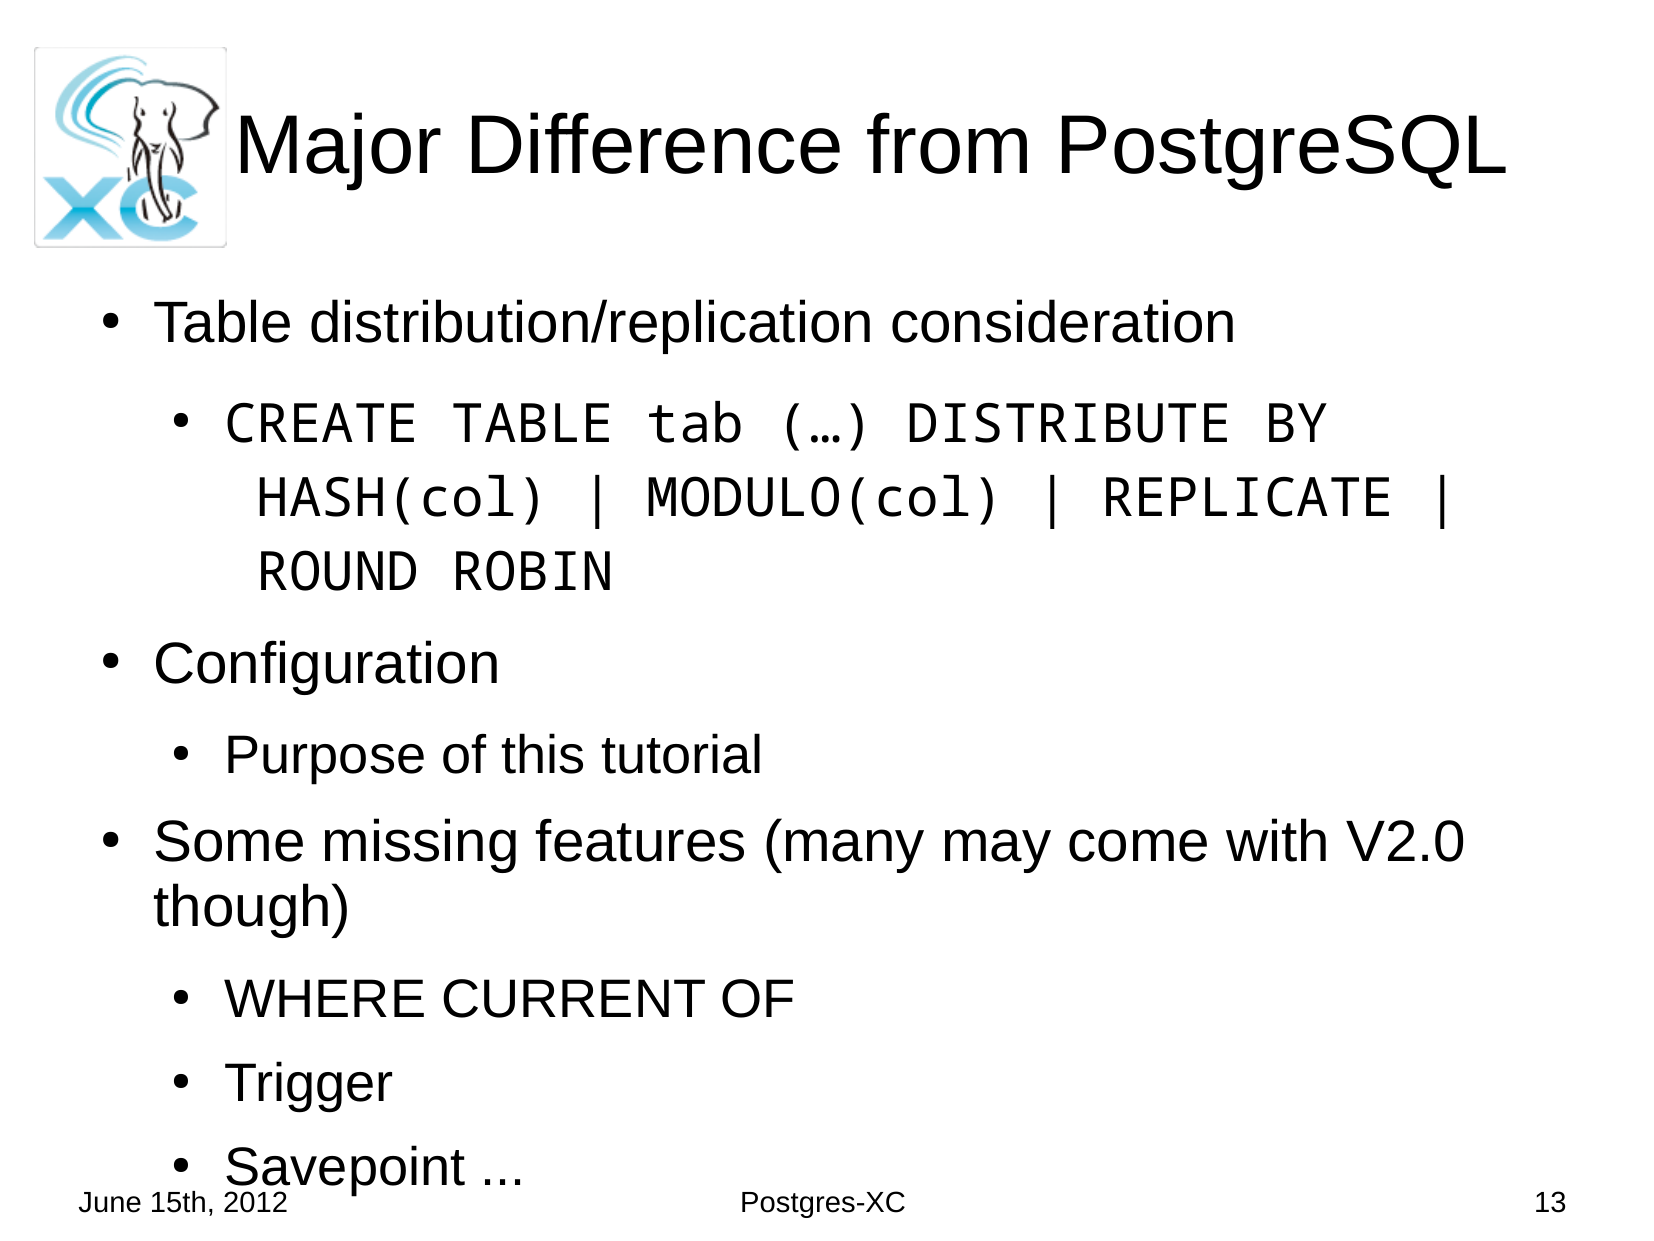

# Major Difference from PostgreSQL
Table distribution/replication consideration
CREATE TABLE tab (…) DISTRIBUTE BY
 HASH(col) | MODULO(col) | REPLICATE |
 ROUND ROBIN
Configuration
Purpose of this tutorial
Some missing features (many may come with V2.0 though)
WHERE CURRENT OF
Trigger
Savepoint ...
13